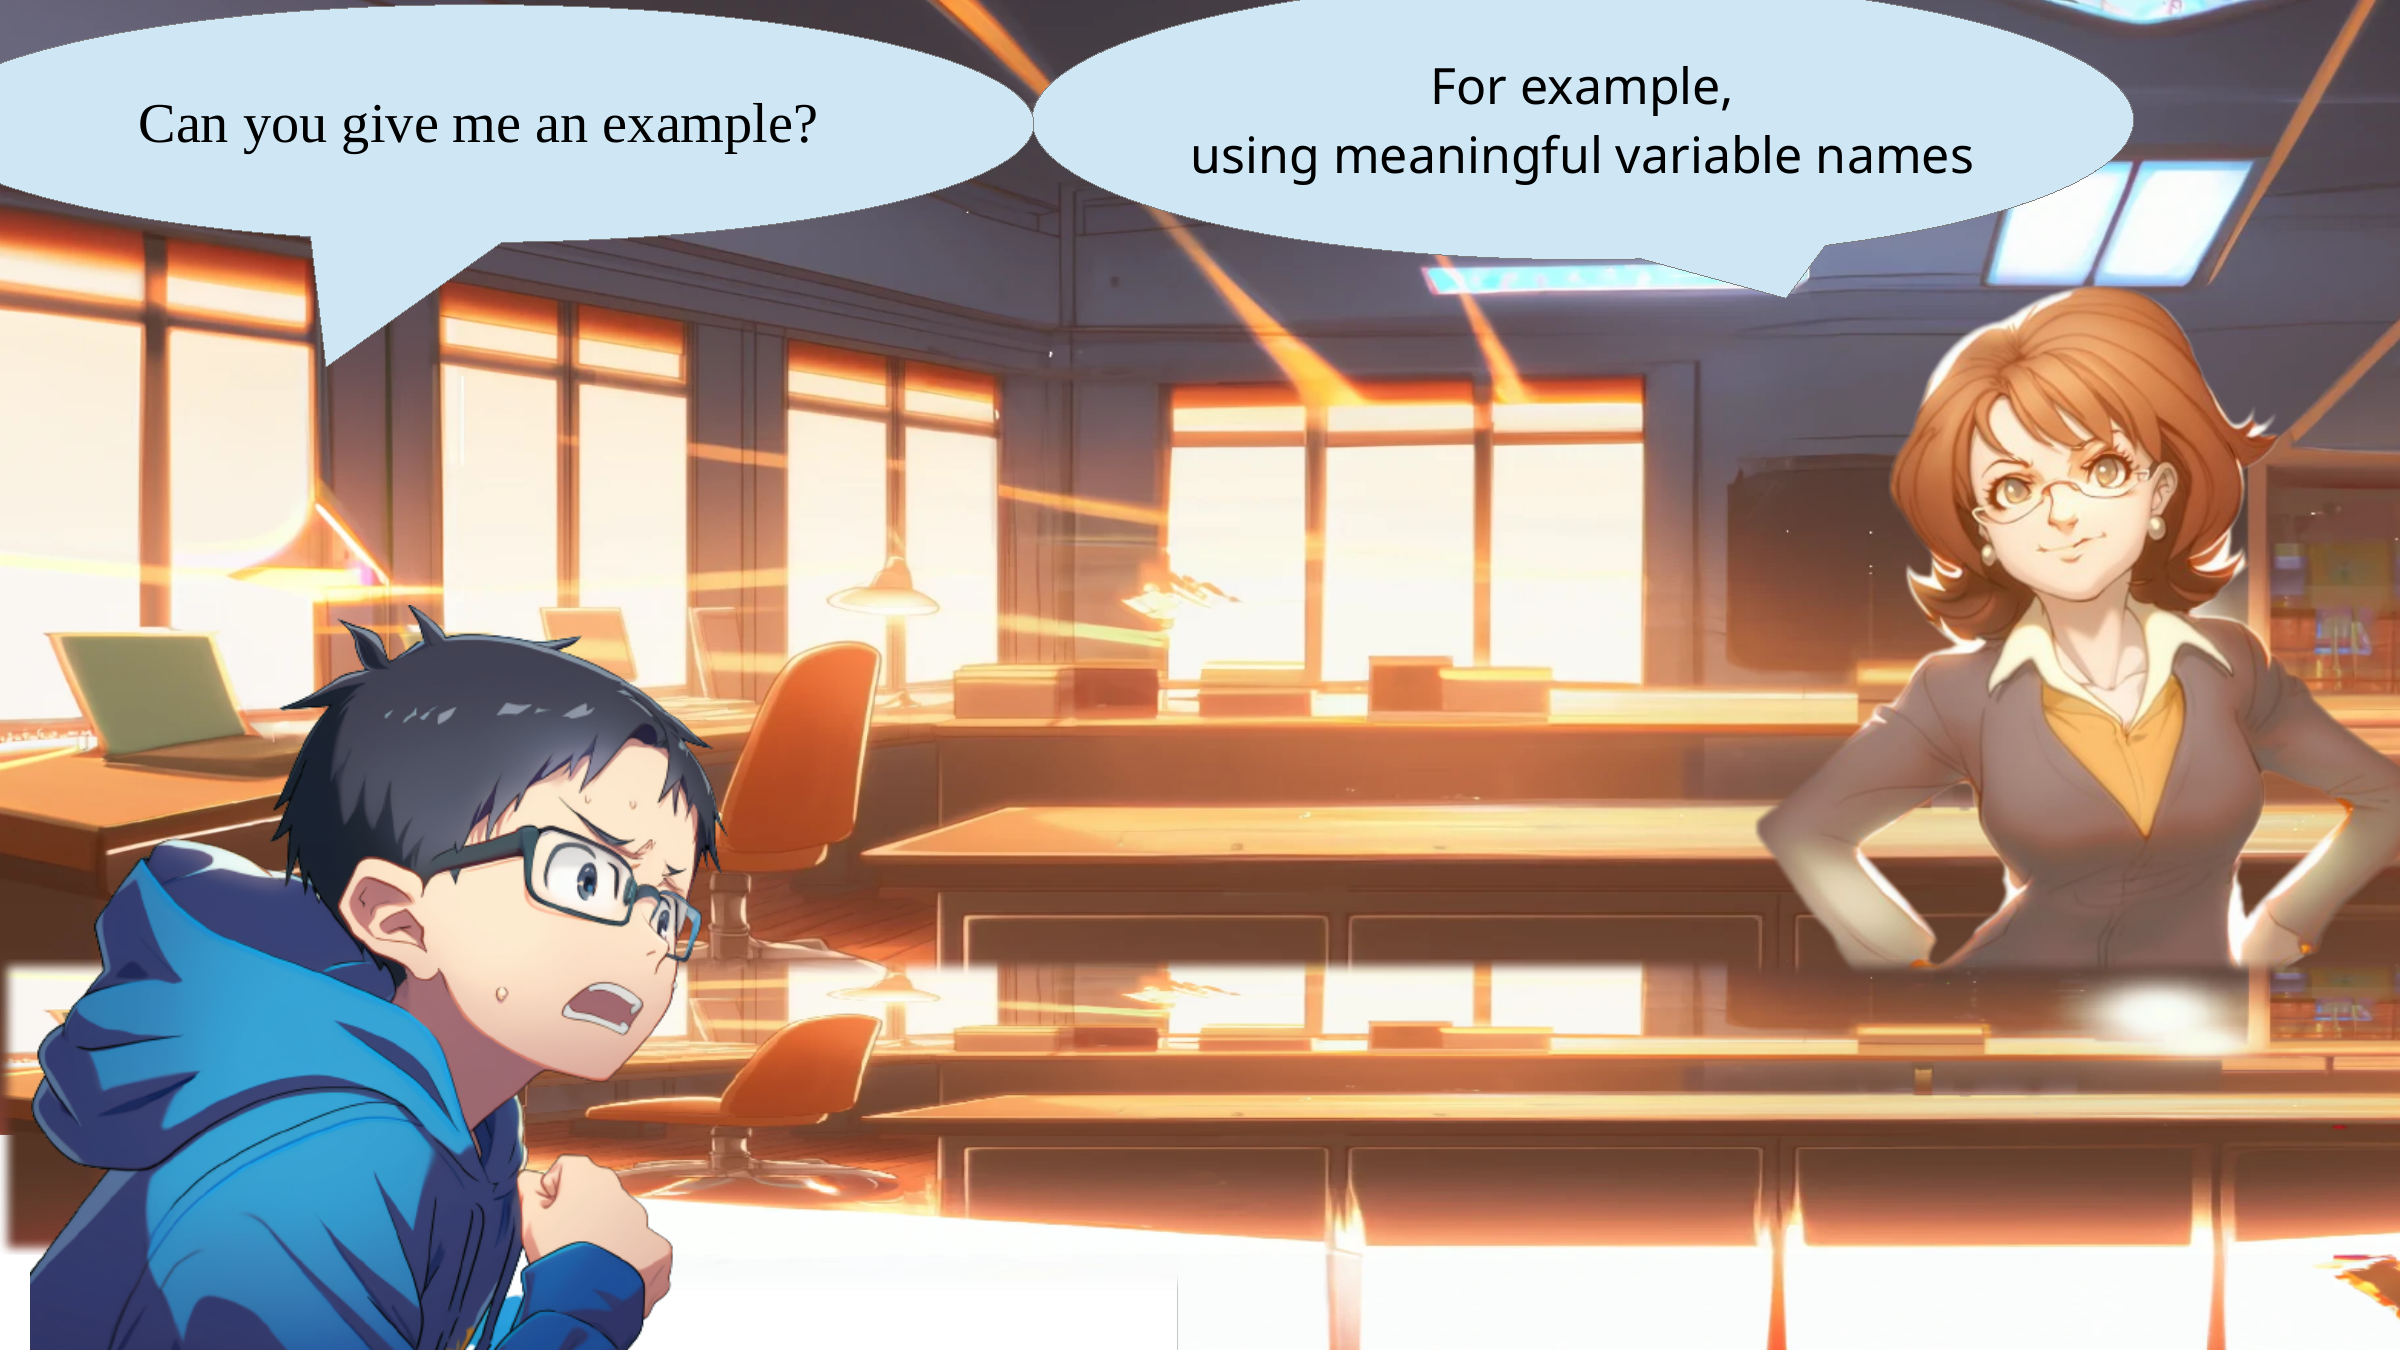

For example,
using meaningful variable names
Can you give me an example?